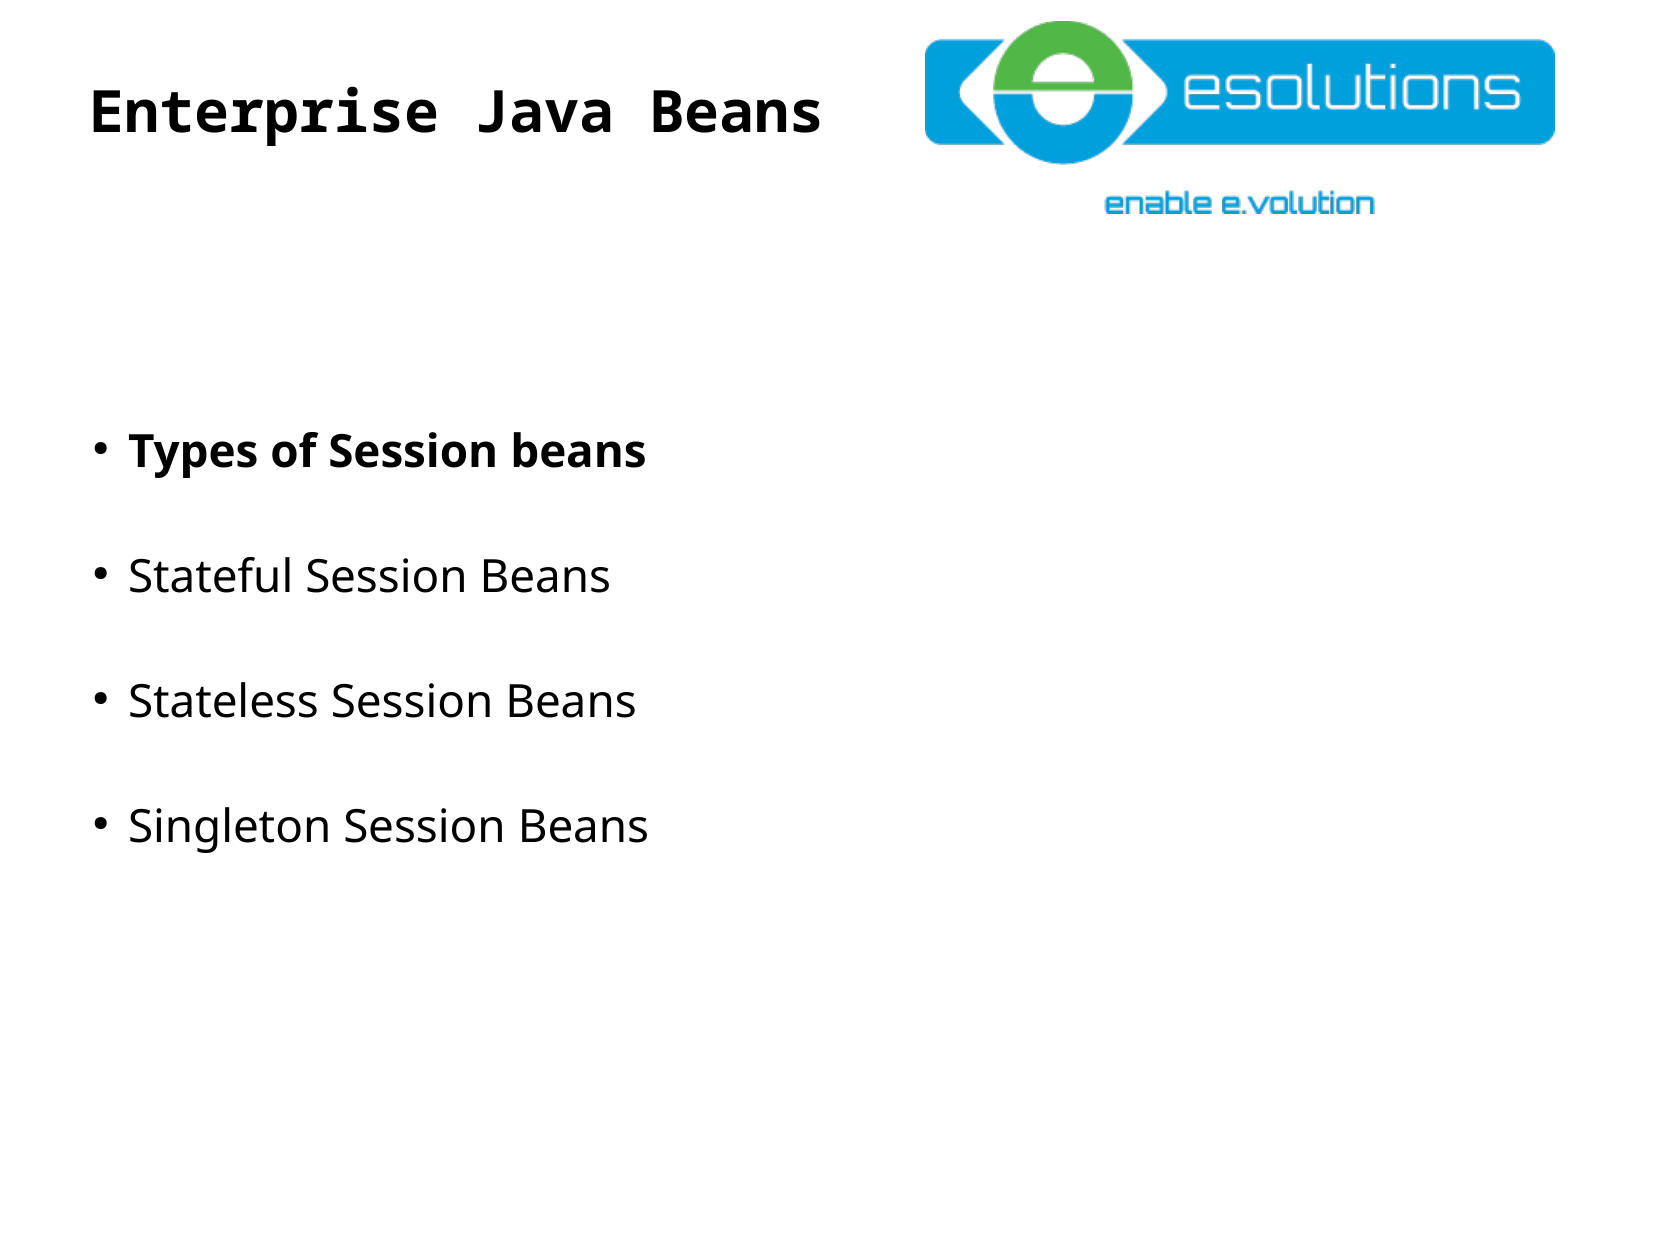

#
Enterprise Java Beans
Types of Session beans
Stateful Session Beans
Stateless Session Beans
Singleton Session Beans